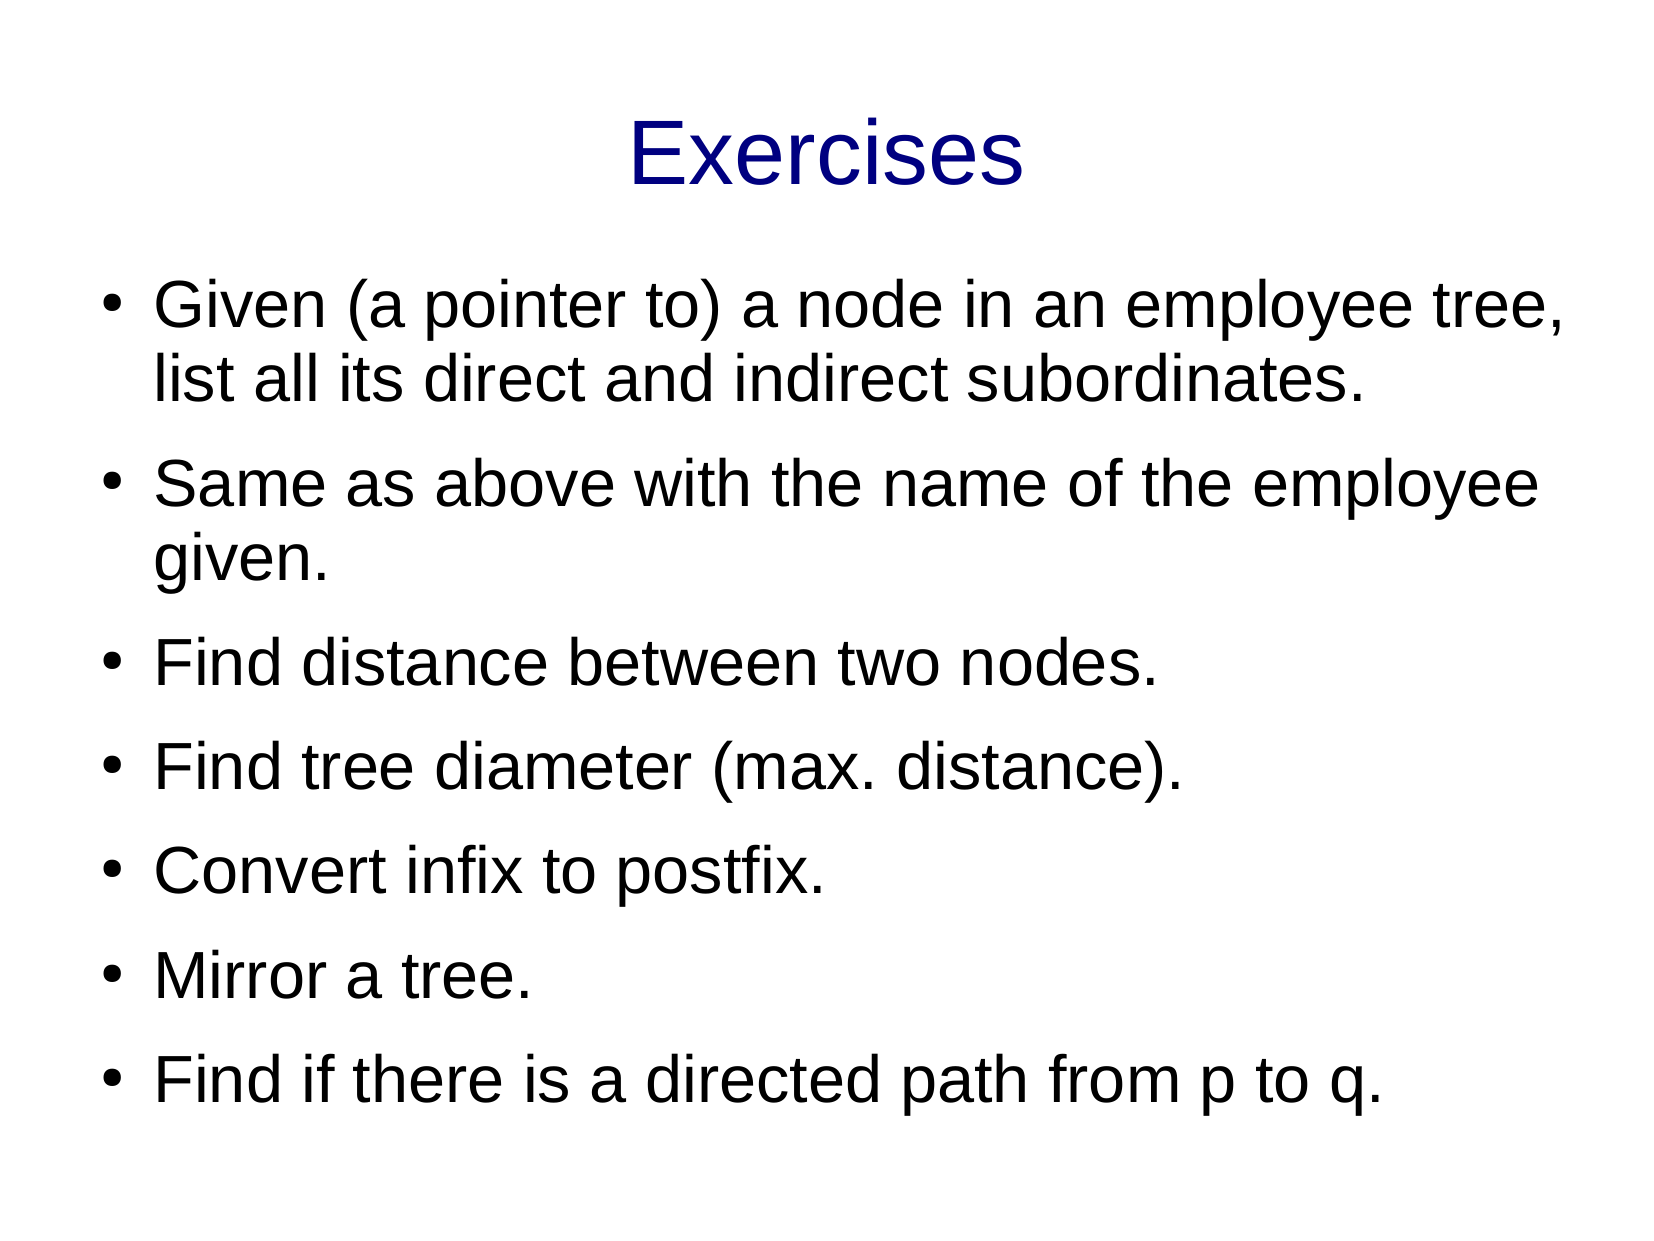

# Exercises
Given (a pointer to) a node in an employee tree, list all its direct and indirect subordinates.
Same as above with the name of the employee given.
Find distance between two nodes.
Find tree diameter (max. distance).
Convert infix to postfix.
Mirror a tree.
Find if there is a directed path from p to q.